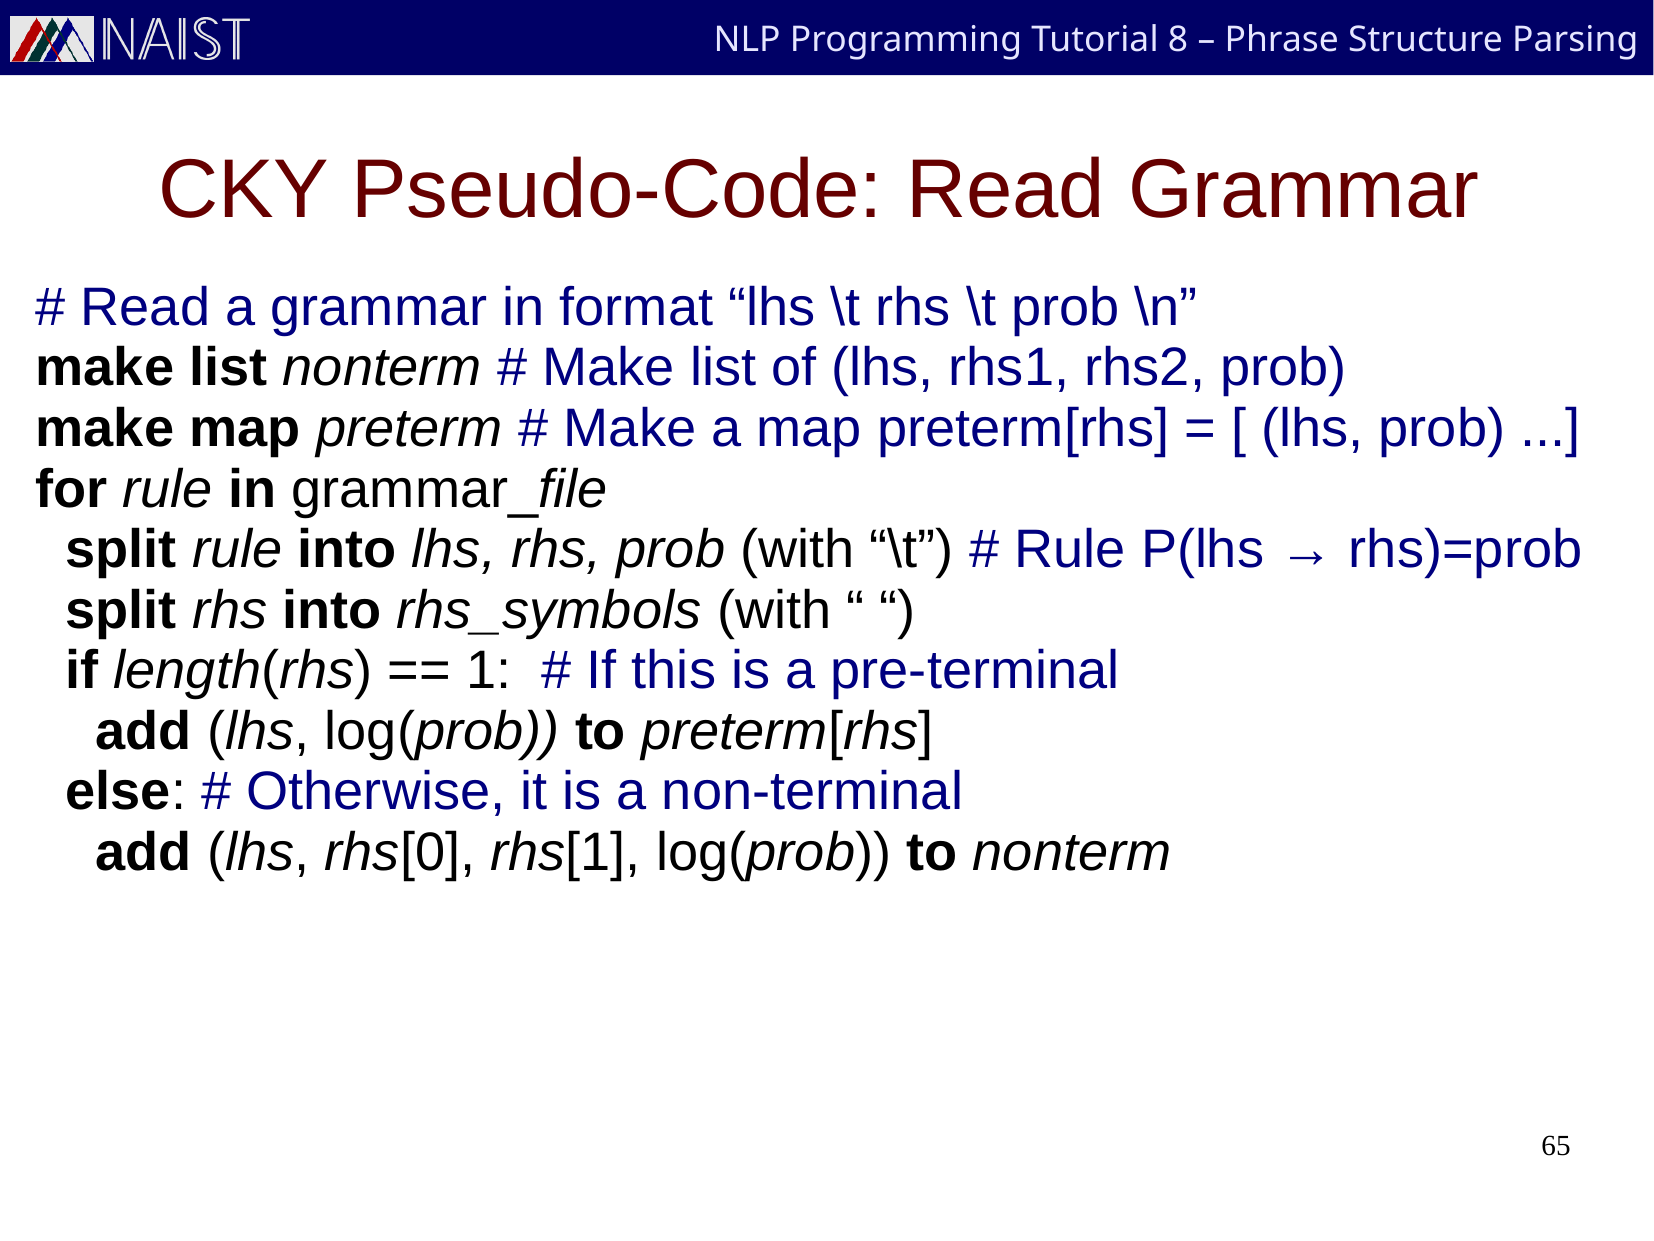

# CKY Pseudo-Code: Read Grammar
# Read a grammar in format “lhs \t rhs \t prob \n” make list nonterm # Make list of (lhs, rhs1, rhs2, prob) make map preterm # Make a map preterm[rhs] = [ (lhs, prob) ...] for rule in grammar_file split rule into lhs, rhs, prob (with “\t”) # Rule P(lhs → rhs)=prob split rhs into rhs_symbols (with “ “) if length(rhs) == 1: # If this is a pre-terminal add (lhs, log(prob)) to preterm[rhs] else: # Otherwise, it is a non-terminal add (lhs, rhs[0], rhs[1], log(prob)) to nonterm
65